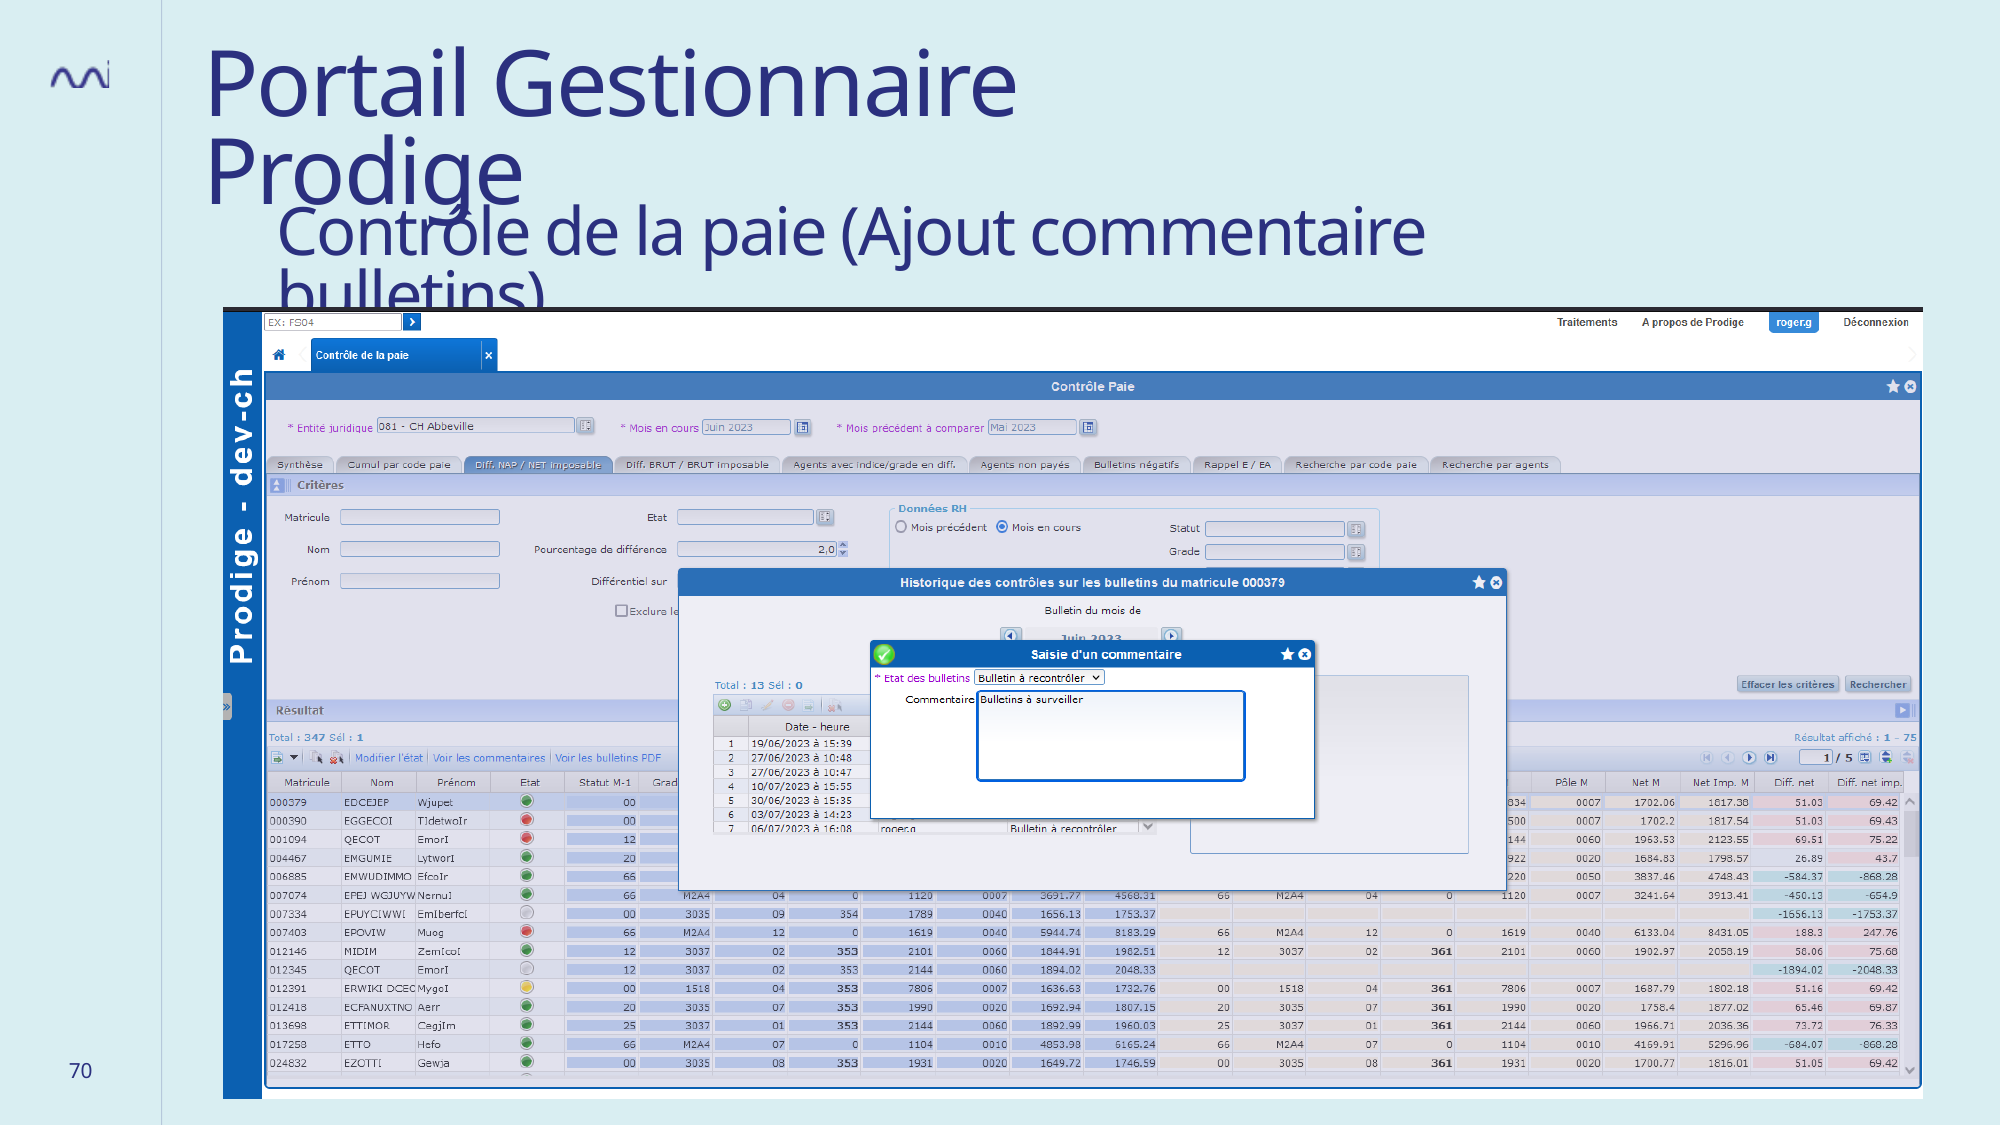

# Portail Gestionnaire Prodige
Contrôle de la paie (Ajout commentaire bulletins)